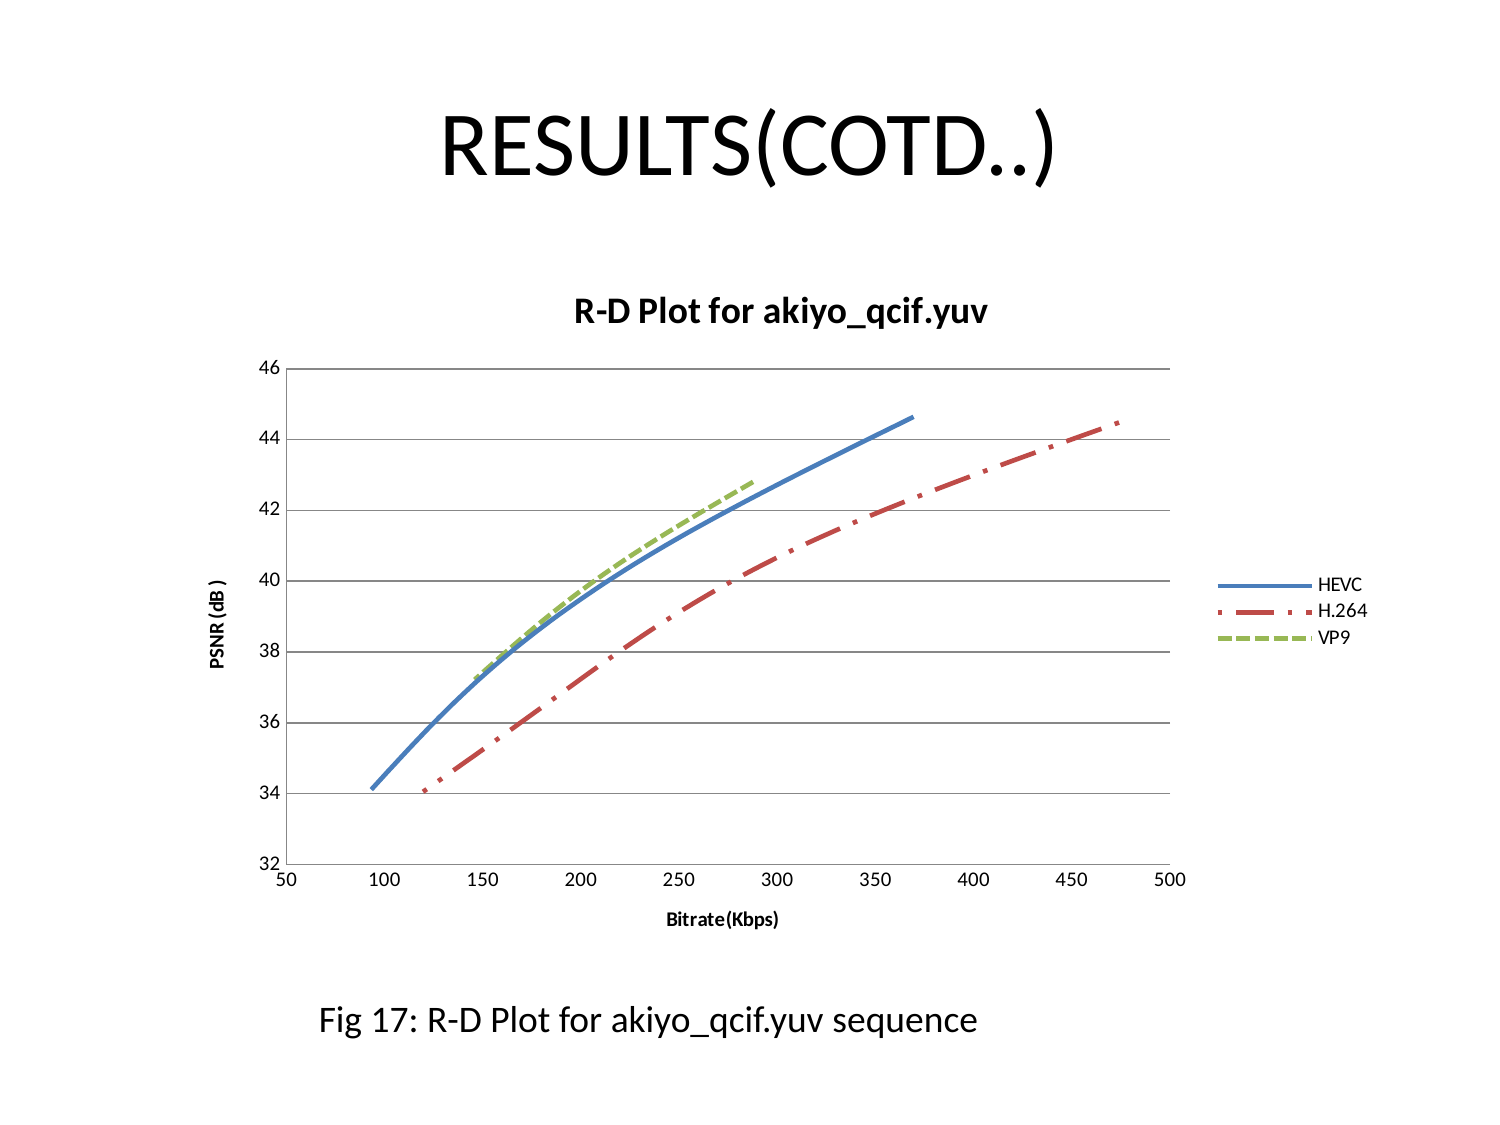

# Results(cotd..)
### Chart: R-D Plot for akiyo_qcif.yuv
| Category | HEVC | H.264 | VP9 |
|---|---|---|---|Fig 17: R-D Plot for akiyo_qcif.yuv sequence